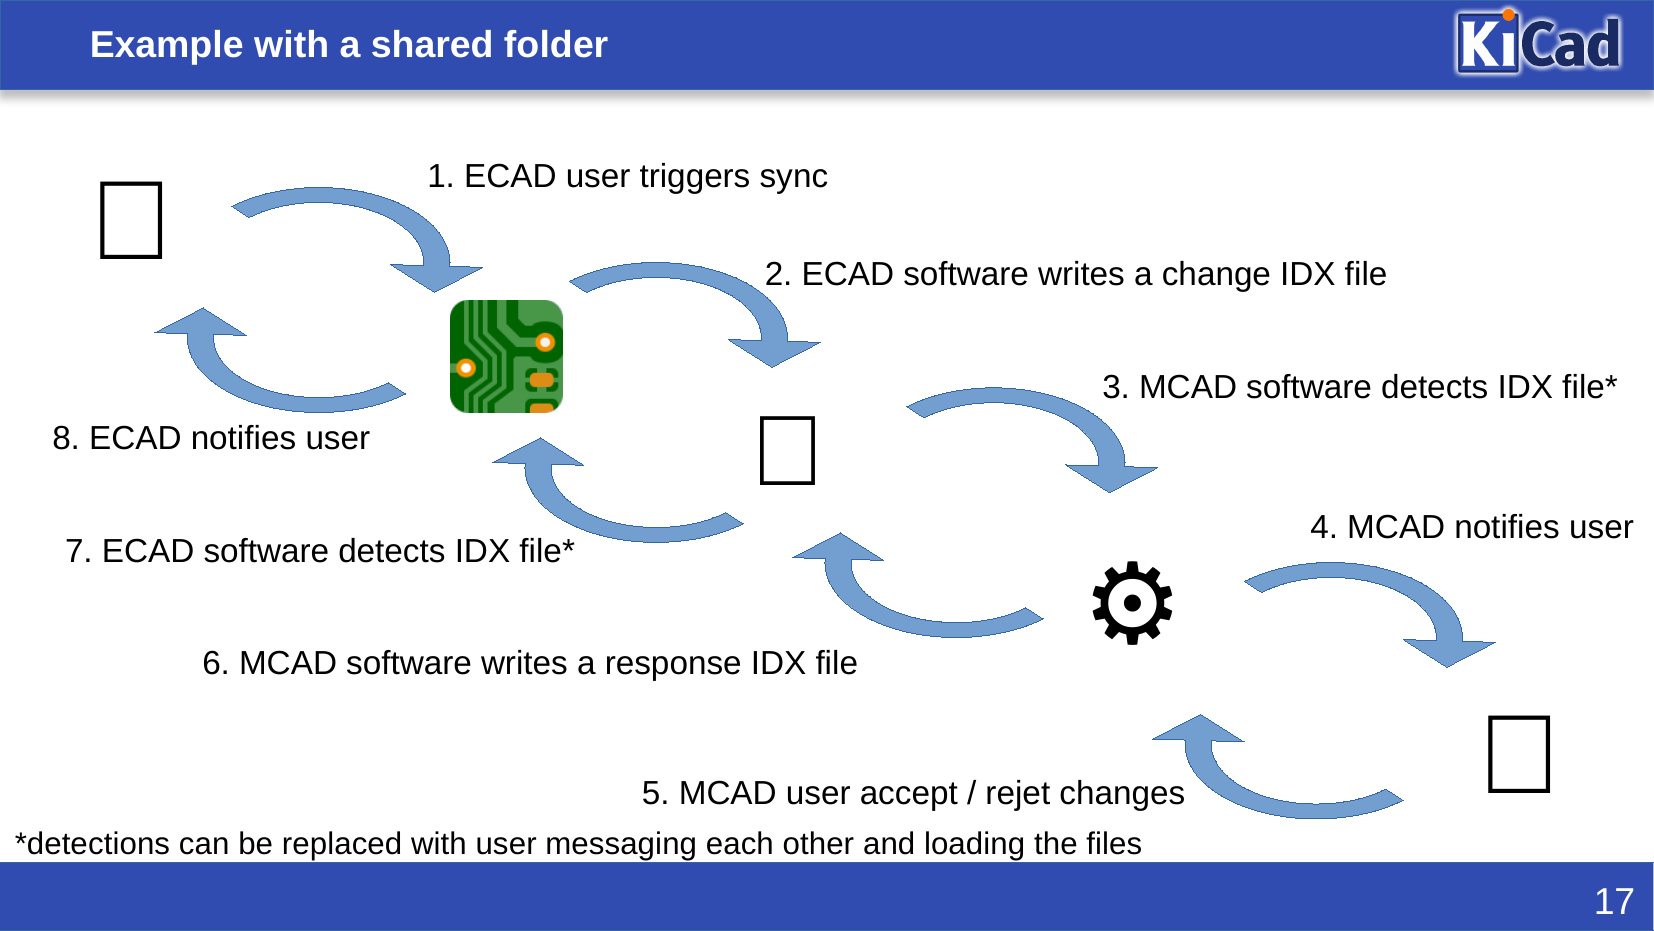

Example with a shared folder
👤
1. ECAD user triggers sync
2. ECAD software writes a change IDX file
3. MCAD software detects IDX file*
📁
8. ECAD notifies user
4. MCAD notifies user
7. ECAD software detects IDX file*
⚙️
6. MCAD software writes a response IDX file
👤
5. MCAD user accept / rejet changes
*detections can be replaced with user messaging each other and loading the files